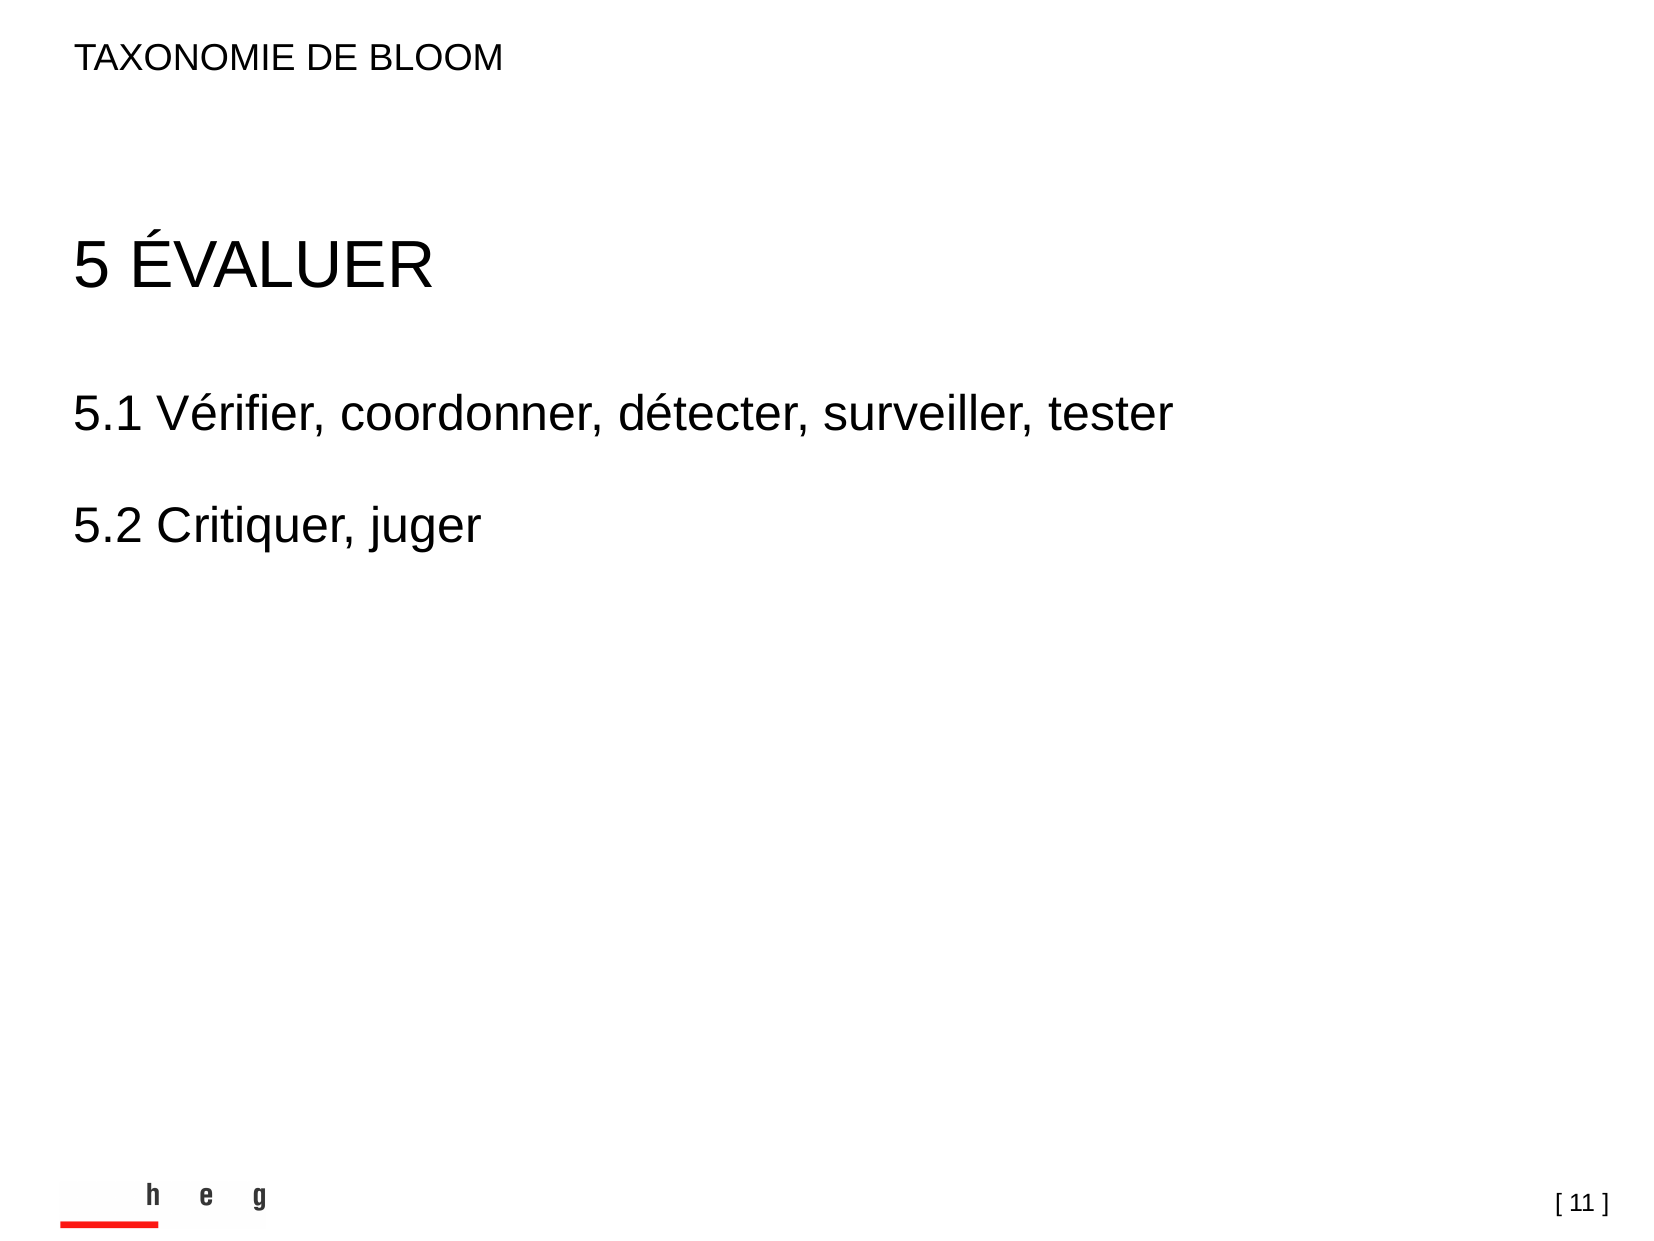

TAXONOMIE DE BLOOM
5 ÉVALUER
5.1 Vérifier, coordonner, détecter, surveiller, tester
5.2 Critiquer, juger